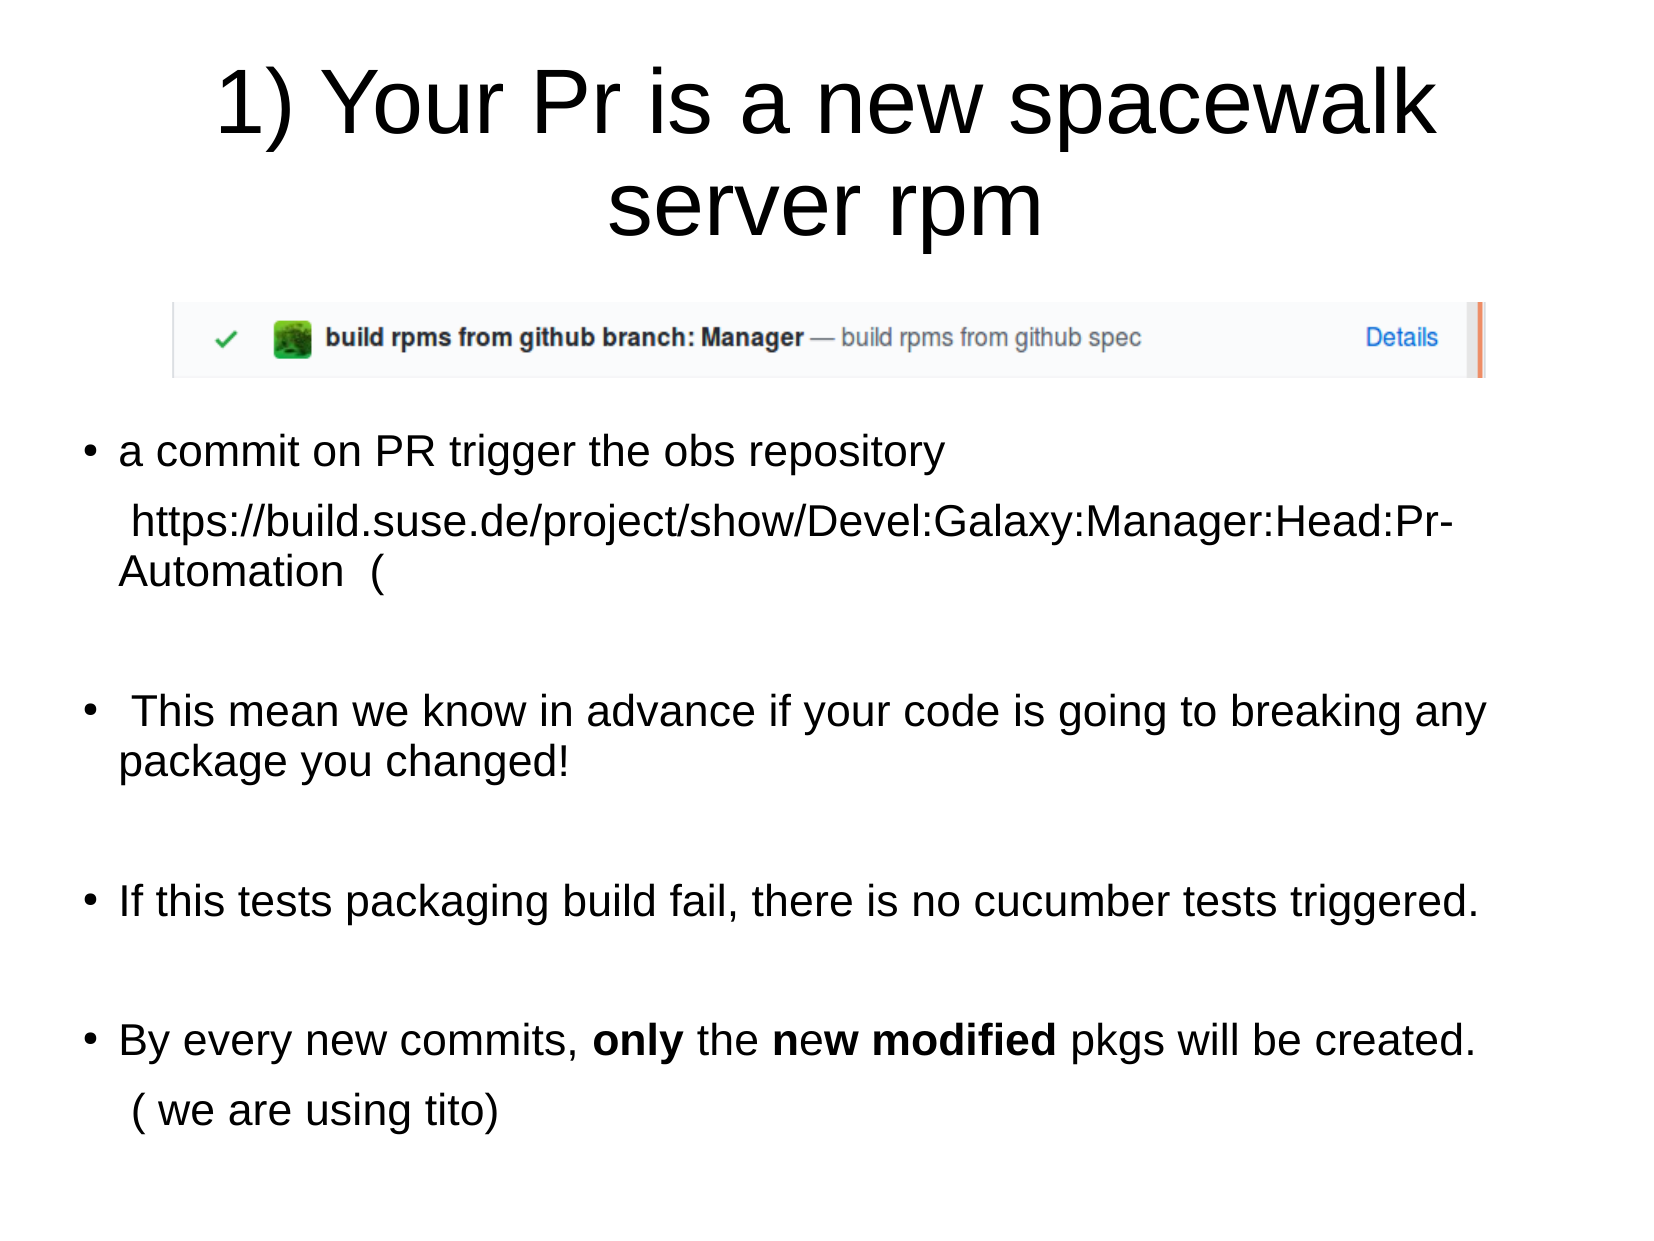

# 1) Your Pr is a new spacewalk server rpm
a commit on PR trigger the obs repository
 https://build.suse.de/project/show/Devel:Galaxy:Manager:Head:Pr-Automation (
 This mean we know in advance if your code is going to breaking any package you changed!
If this tests packaging build fail, there is no cucumber tests triggered.
By every new commits, only the new modified pkgs will be created.
 ( we are using tito)